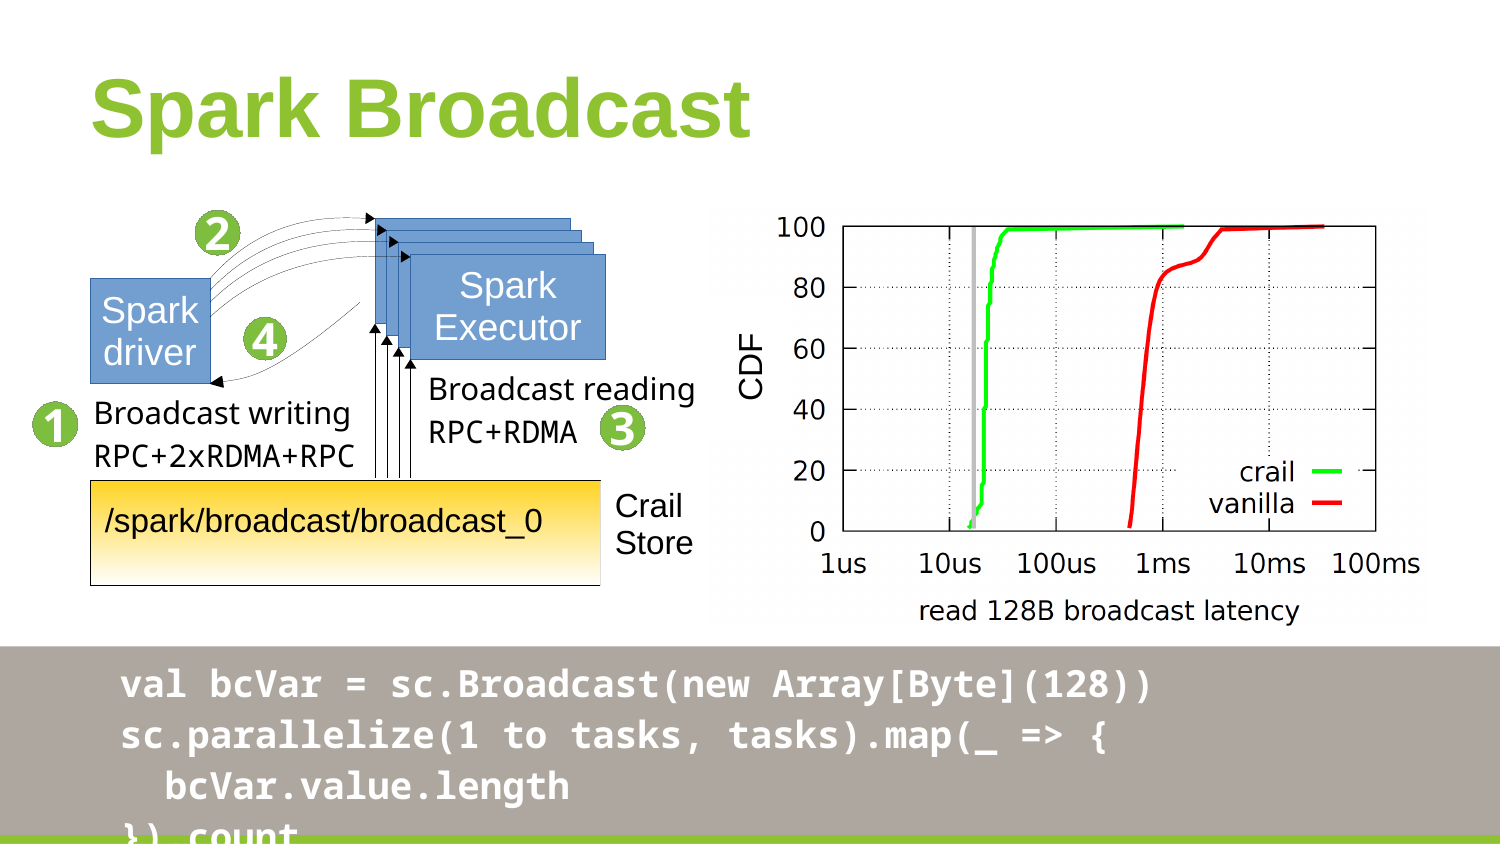

# Spark Broadcast
2
Spark
Executor
Spark
driver
4
CDF
Broadcast reading
RPC+RDMA
Broadcast writing
RPC+2xRDMA+RPC
1
3
Crail Store
/spark/broadcast/broadcast_0
val bcVar = sc.Broadcast(new Array[Byte](128))
sc.parallelize(1 to tasks, tasks).map(_ => {
 bcVar.value.length
}).count